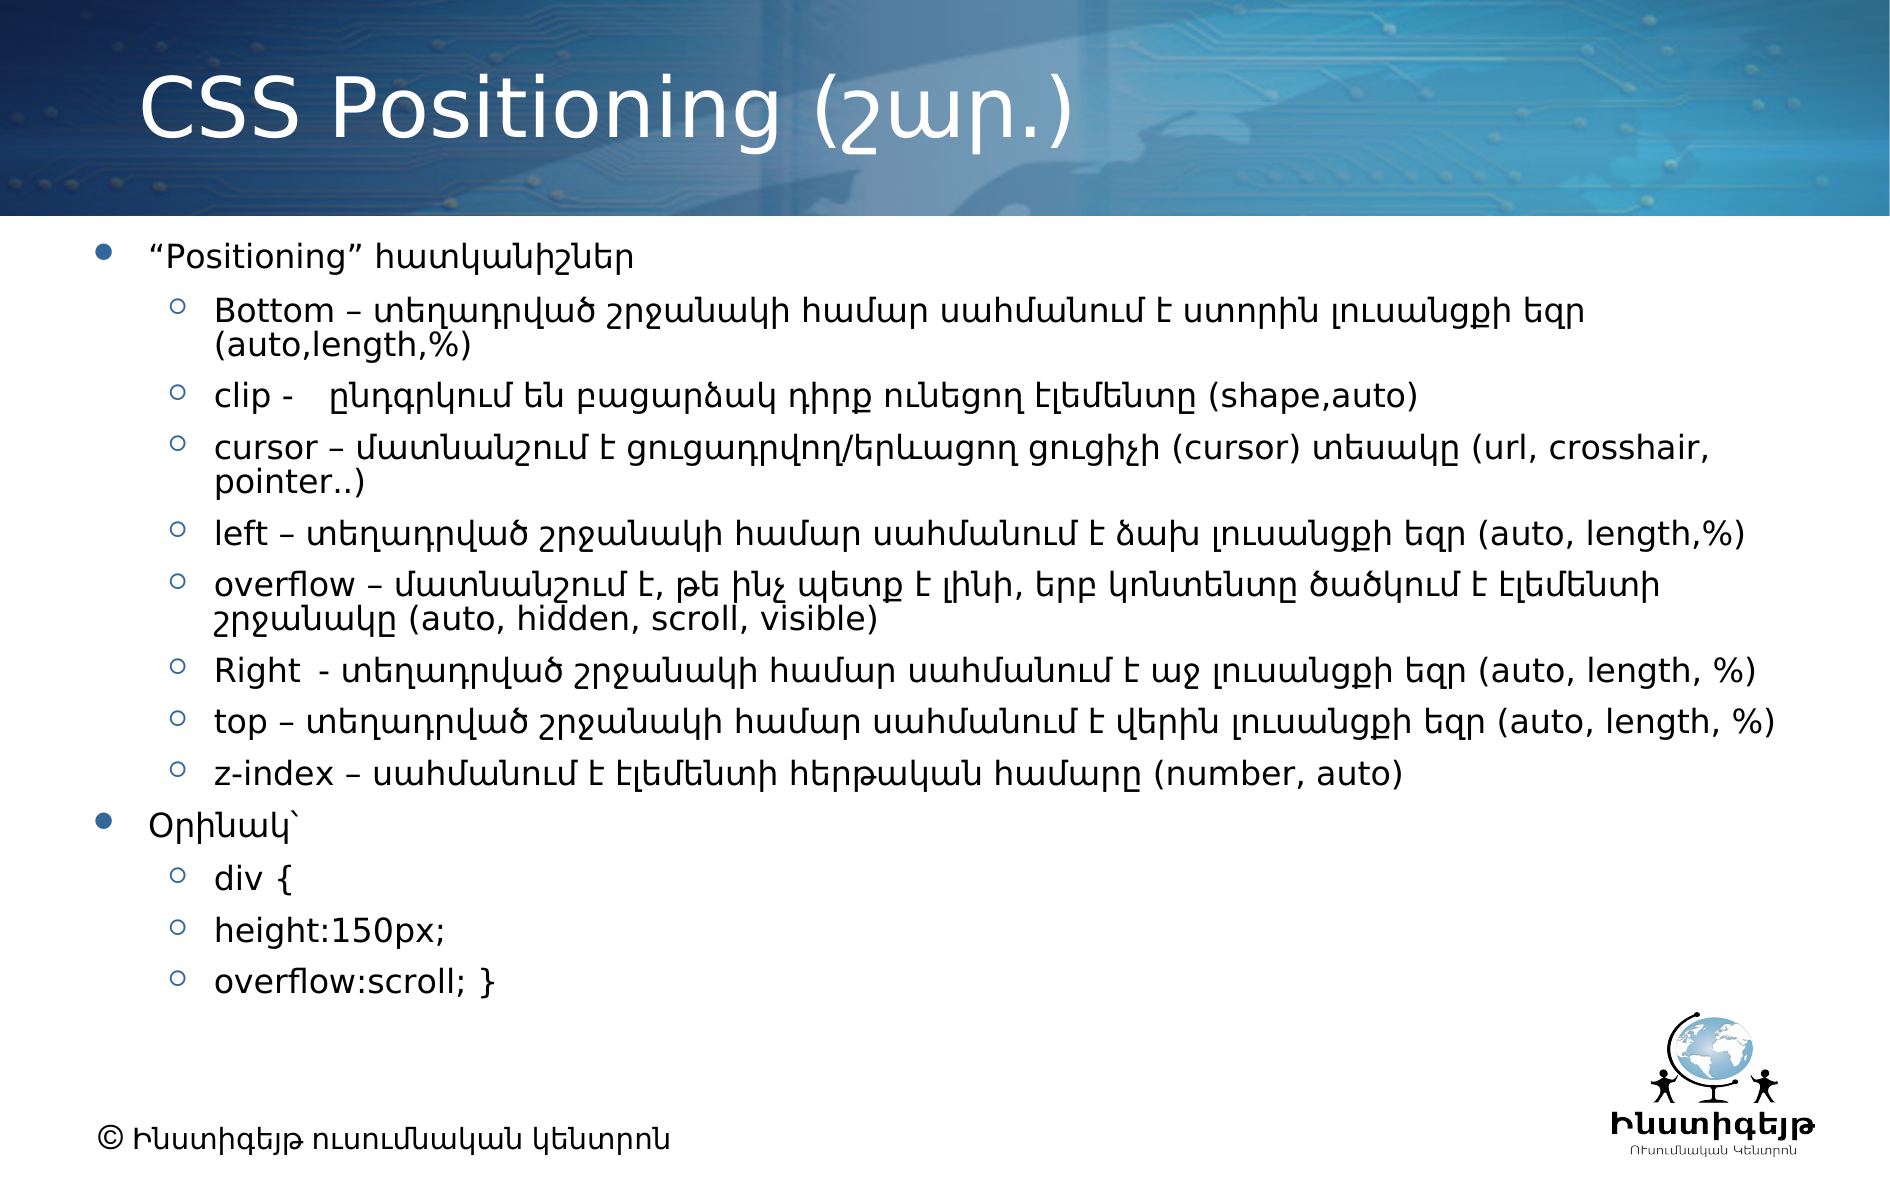

CSS Positioning (շար.)
# “Positioning” հատկանիշներ
Bottom – տեղադրված շրջանակի համար սահմանում է ստորին լուսանցքի եզր (auto,length,%)
clip -	 ընդգրկում են բացարձակ դիրք ունեցող էլեմենտը (shape,auto)
cursor – մատնանշում է ցուցադրվող/երևացող ցուցիչի (cursor) տեսակը (url, crosshair, pointer..)
left – տեղադրված շրջանակի համար սահմանում է ձախ լուսանցքի եզր (auto, length,%)
overflow – մատնանշում է, թե ինչ պետք է լինի, երբ կոնտենտը ծածկում է էլեմենտի շրջանակը (auto, hidden, scroll, visible)
Right	- տեղադրված շրջանակի համար սահմանում է աջ լուսանցքի եզր (auto, length, %)
top – տեղադրված շրջանակի համար սահմանում է վերին լուսանցքի եզր (auto, length, %)
z-index – սահմանում է էլեմենտի հերթական համարը (number, auto)
Օրինակ՝
div {
height:150px;
overflow:scroll; }